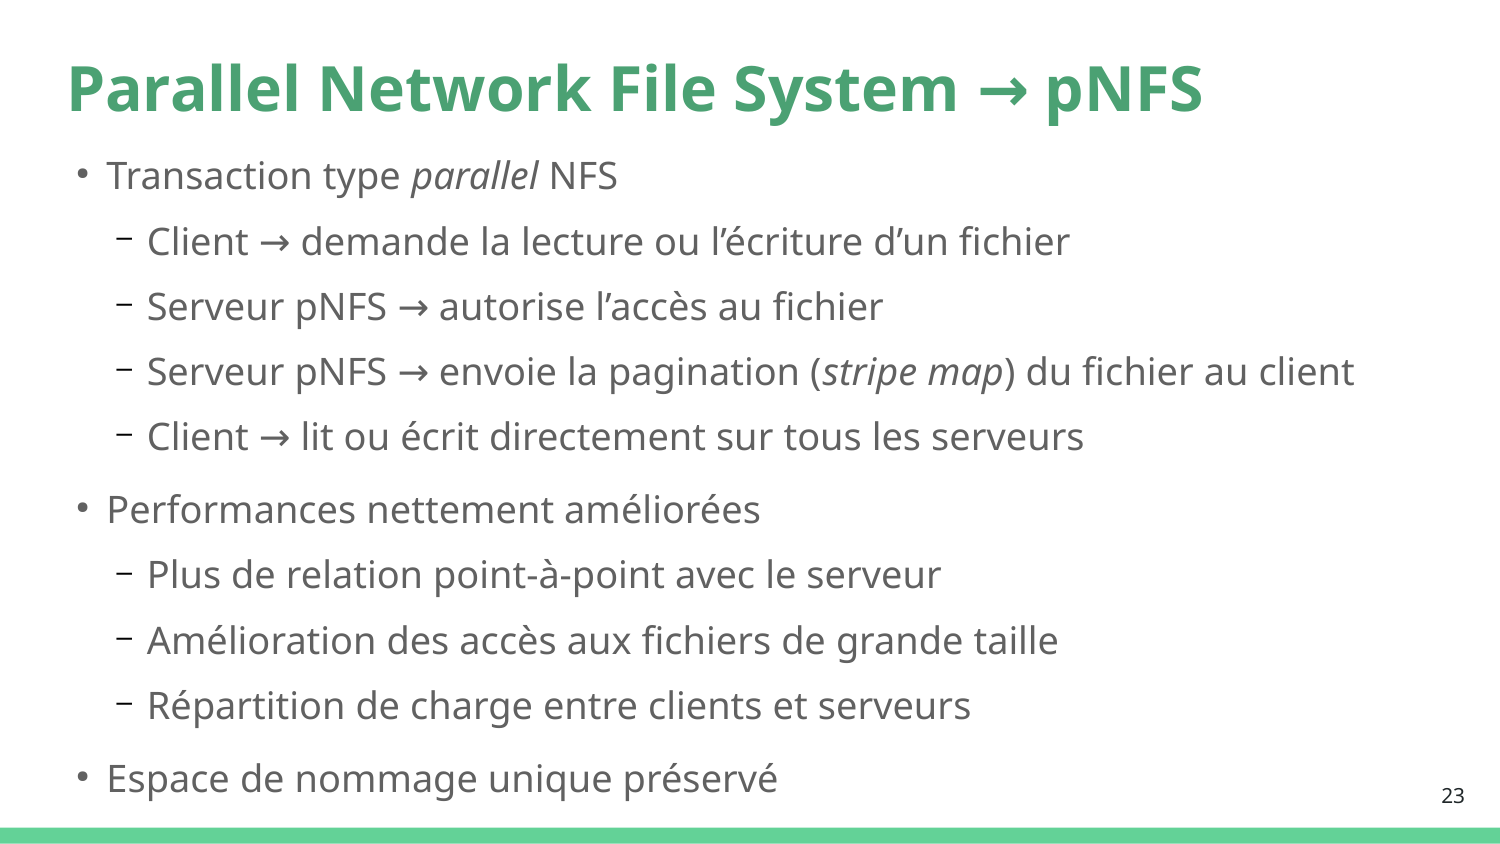

Parallel Network File System → pNFS
# Transaction type parallel NFS
Client → demande la lecture ou l’écriture d’un fichier
Serveur pNFS → autorise l’accès au fichier
Serveur pNFS → envoie la pagination (stripe map) du fichier au client
Client → lit ou écrit directement sur tous les serveurs
Performances nettement améliorées
Plus de relation point-à-point avec le serveur
Amélioration des accès aux fichiers de grande taille
Répartition de charge entre clients et serveurs
Espace de nommage unique préservé